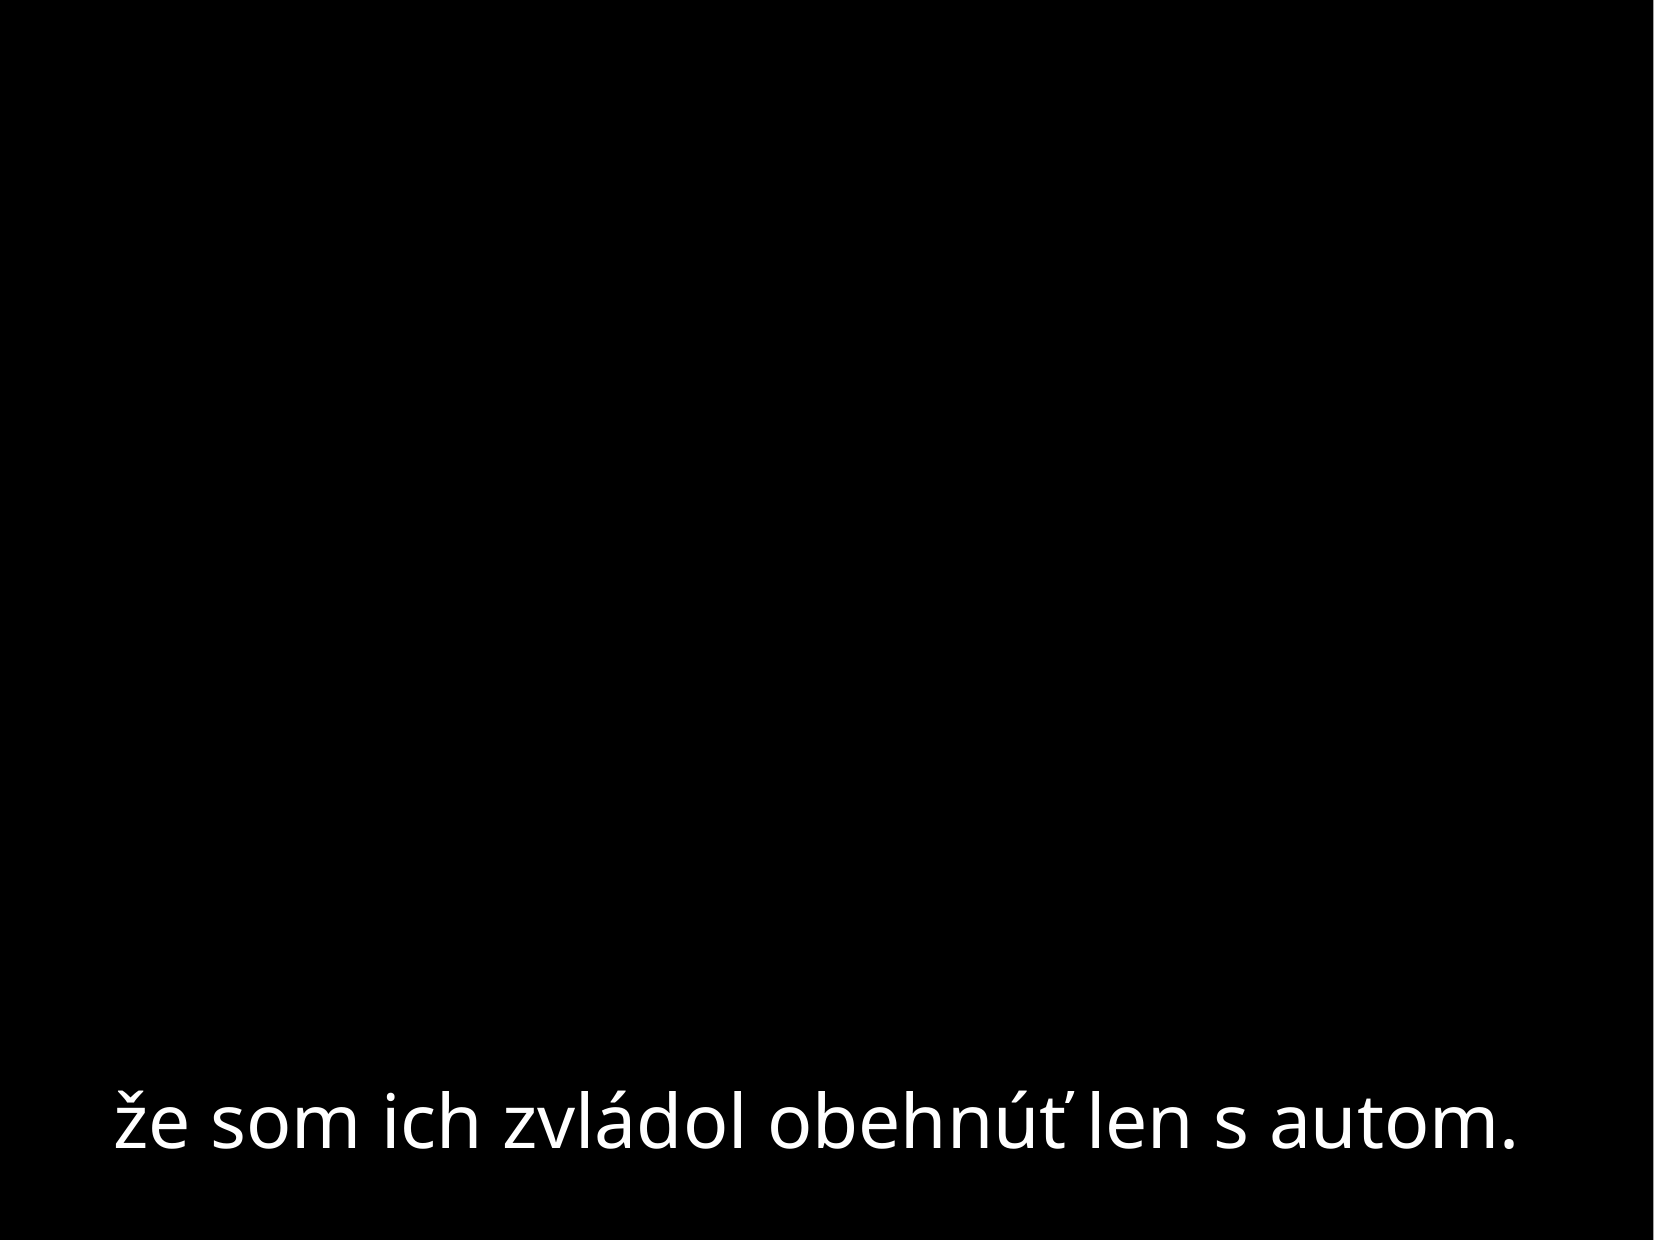

# že som ich zvládol obehnúť len s autom.